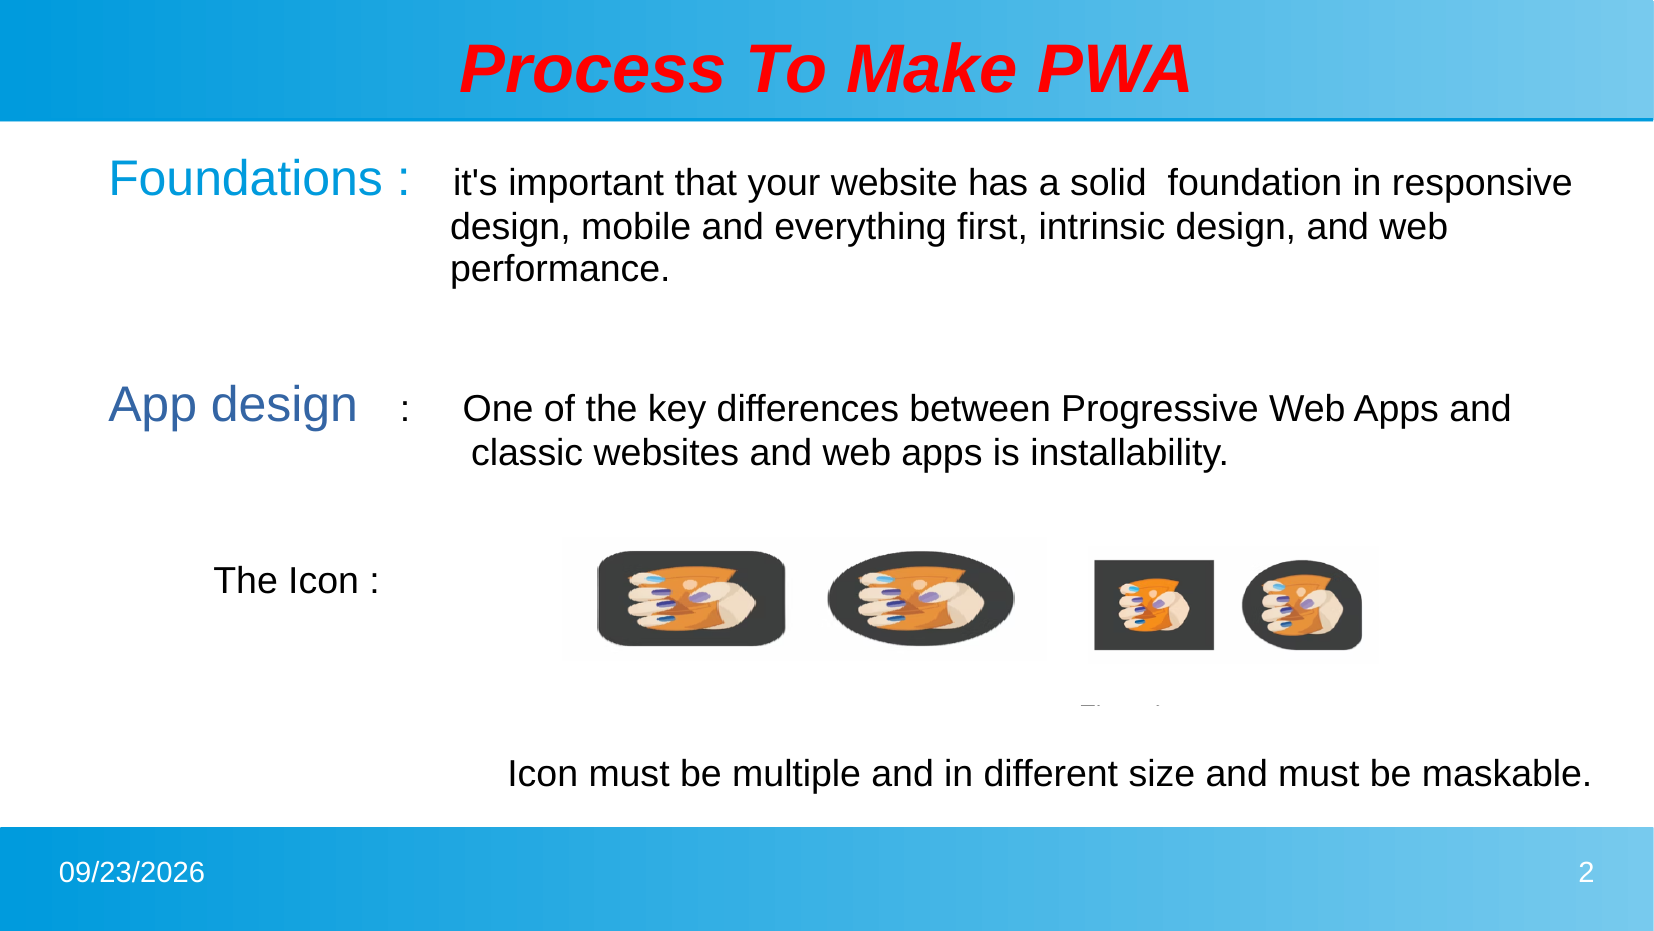

# Process To Make PWA
Foundations : it's important that your website has a solid foundation in responsive 					 design, mobile and everything first, intrinsic design, and web 					 performance.
App design : One of the key differences between Progressive Web Apps and 					 classic websites and web apps is installability.
 The Icon :
 Icon must be multiple and in different size and must be maskable.
2